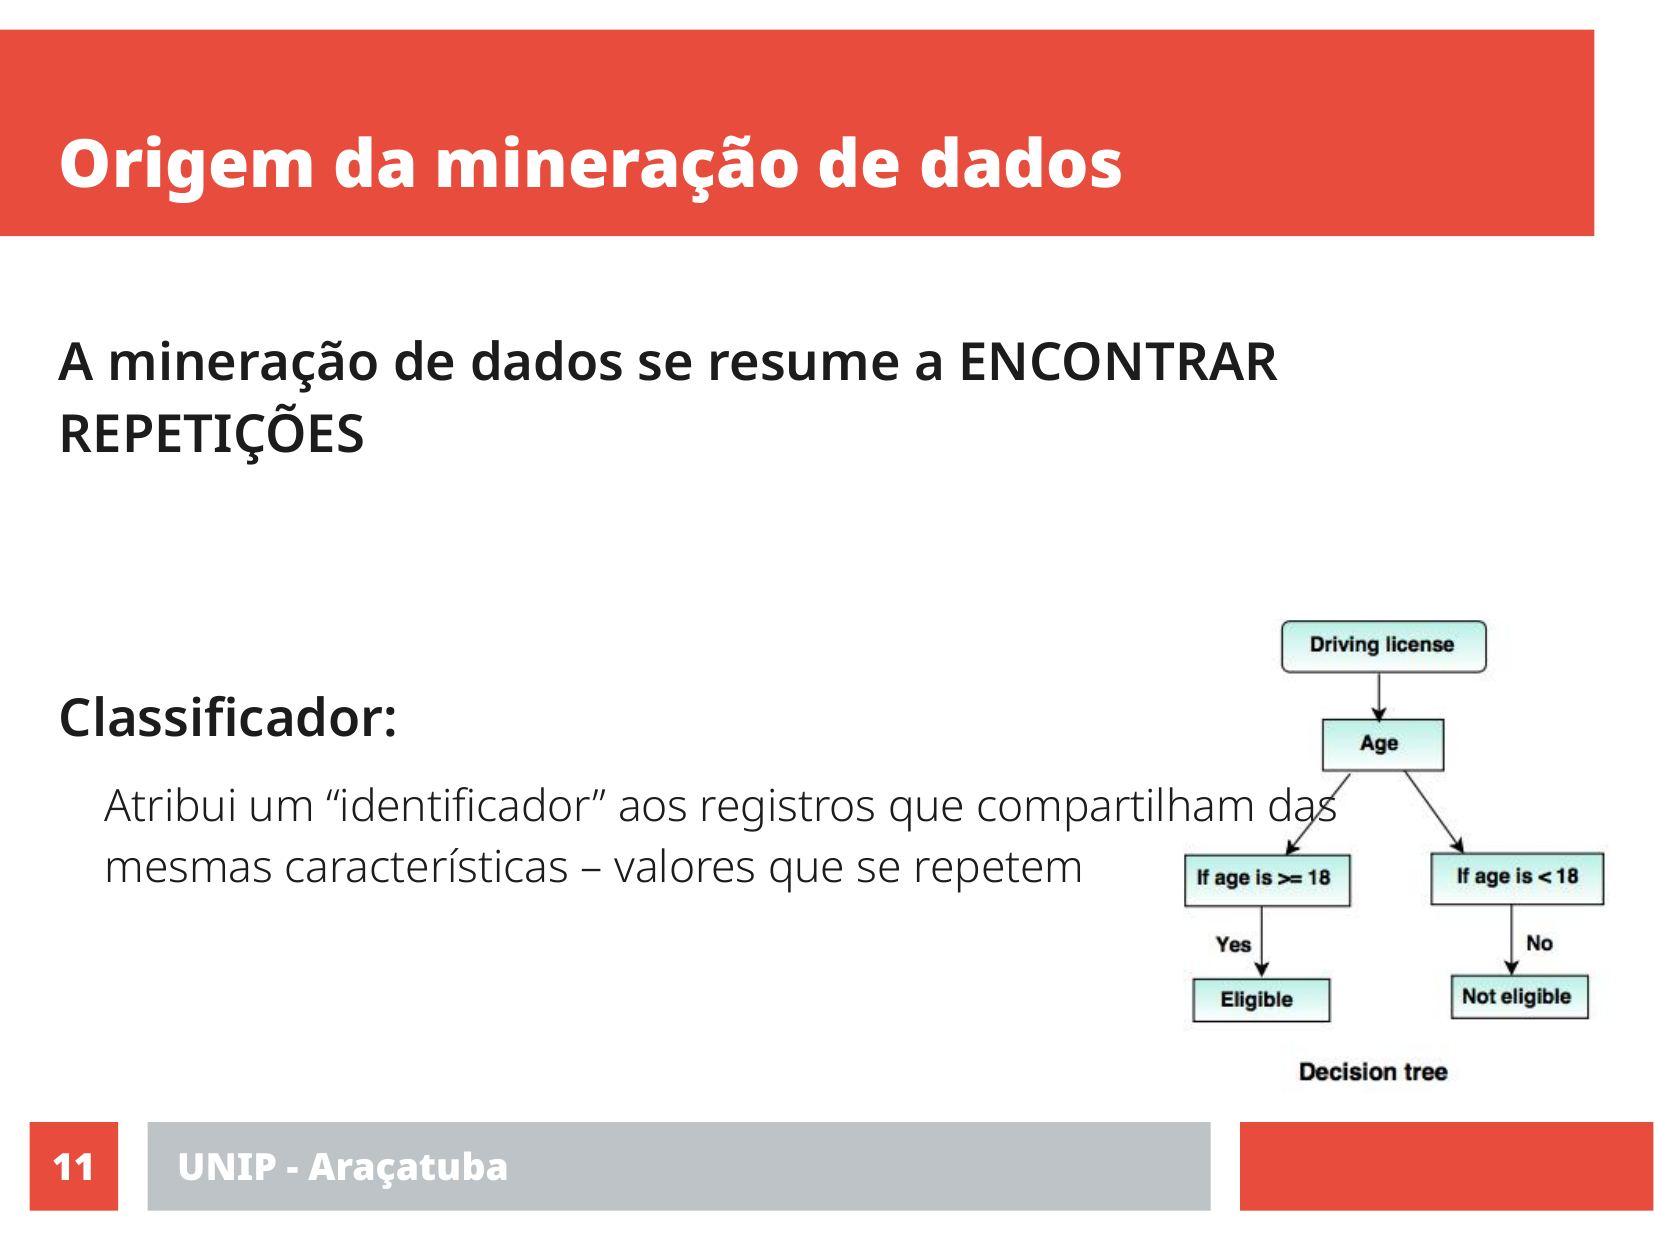

# Origem da mineração de dados
A mineração de dados se resume a ENCONTRAR REPETIÇÕES
Classificador:
Atribui um “identificador” aos registros que compartilham das mesmas características – valores que se repetem
11
UNIP - Araçatuba